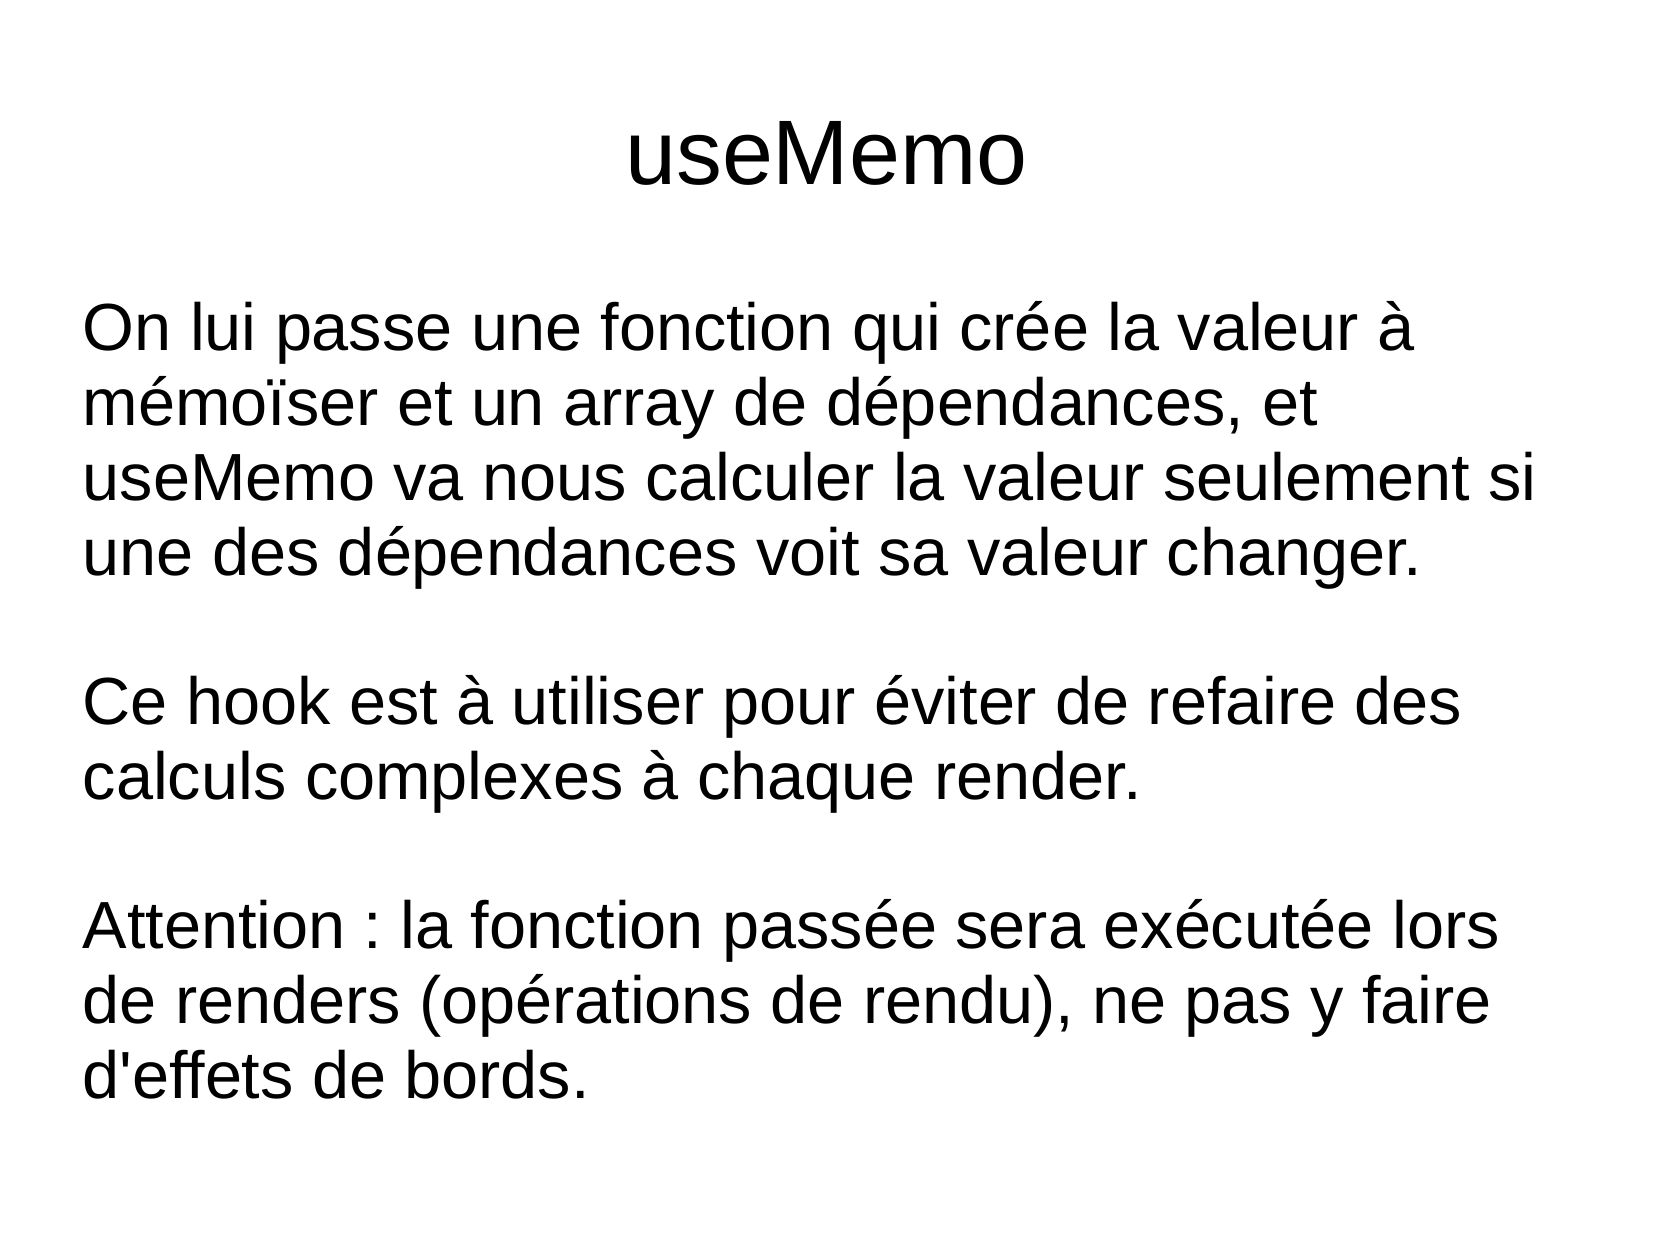

# useMemo
On lui passe une fonction qui crée la valeur à mémoïser et un array de dépendances, et useMemo va nous calculer la valeur seulement si une des dépendances voit sa valeur changer.
Ce hook est à utiliser pour éviter de refaire des calculs complexes à chaque render.
Attention : la fonction passée sera exécutée lors de renders (opérations de rendu), ne pas y faire d'effets de bords.